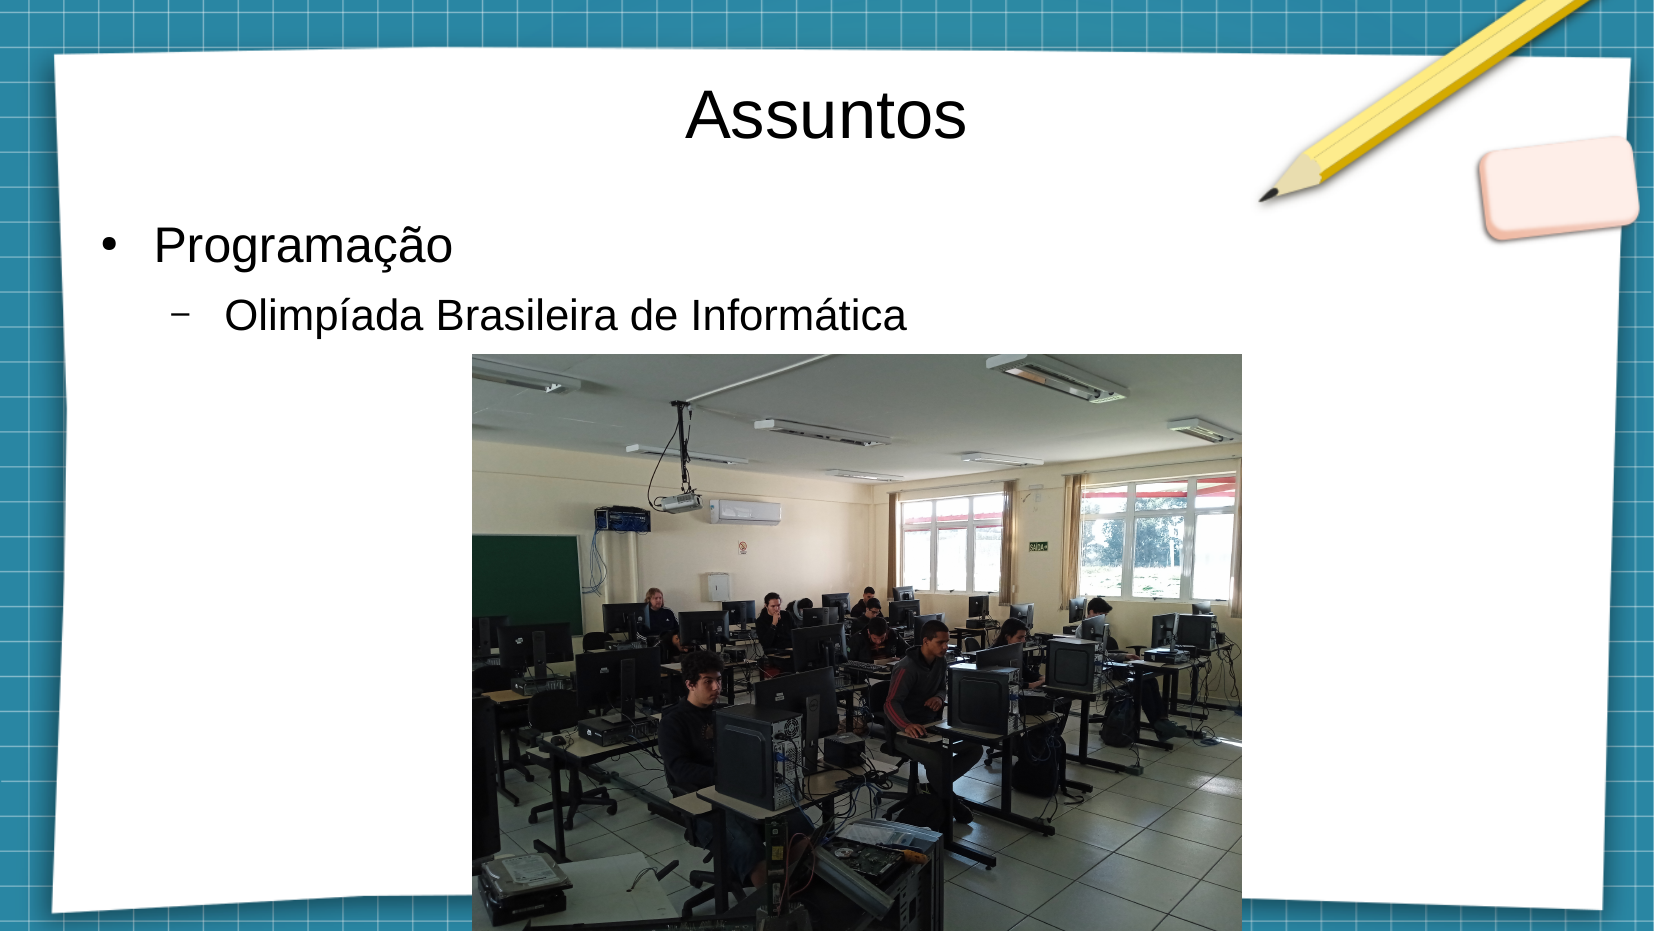

# Assuntos
Programação
Olimpíada Brasileira de Informática